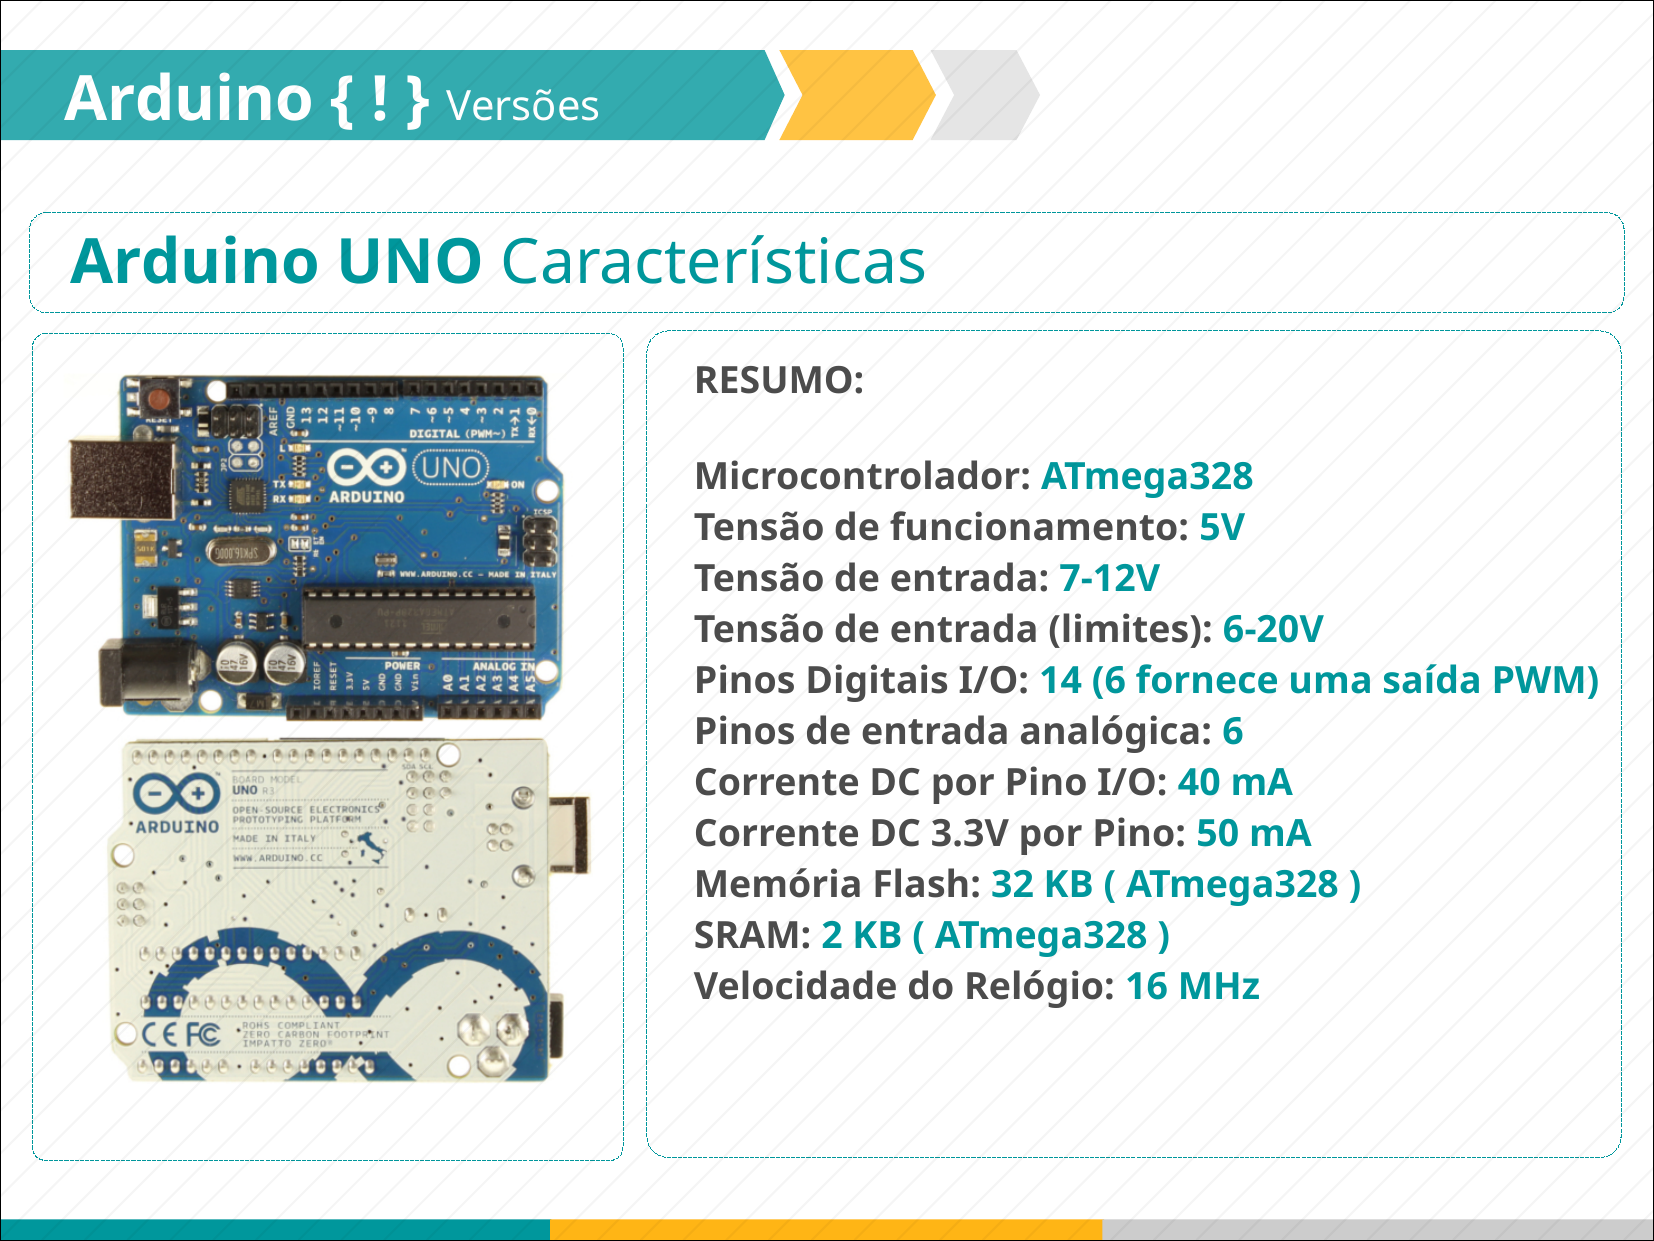

Arduino { ! } Versões
Arduino UNO Características
RESUMO:
Microcontrolador: ATmega328
Tensão de funcionamento: 5V
Tensão de entrada: 7-12V
Tensão de entrada (limites): 6-20V
Pinos Digitais I/O: 14 (6 fornece uma saída PWM)
Pinos de entrada analógica: 6
Corrente DC por Pino I/O: 40 mA
Corrente DC 3.3V por Pino: 50 mA
Memória Flash: 32 KB ( ATmega328 )
SRAM: 2 KB ( ATmega328 )
Velocidade do Relógio: 16 MHz